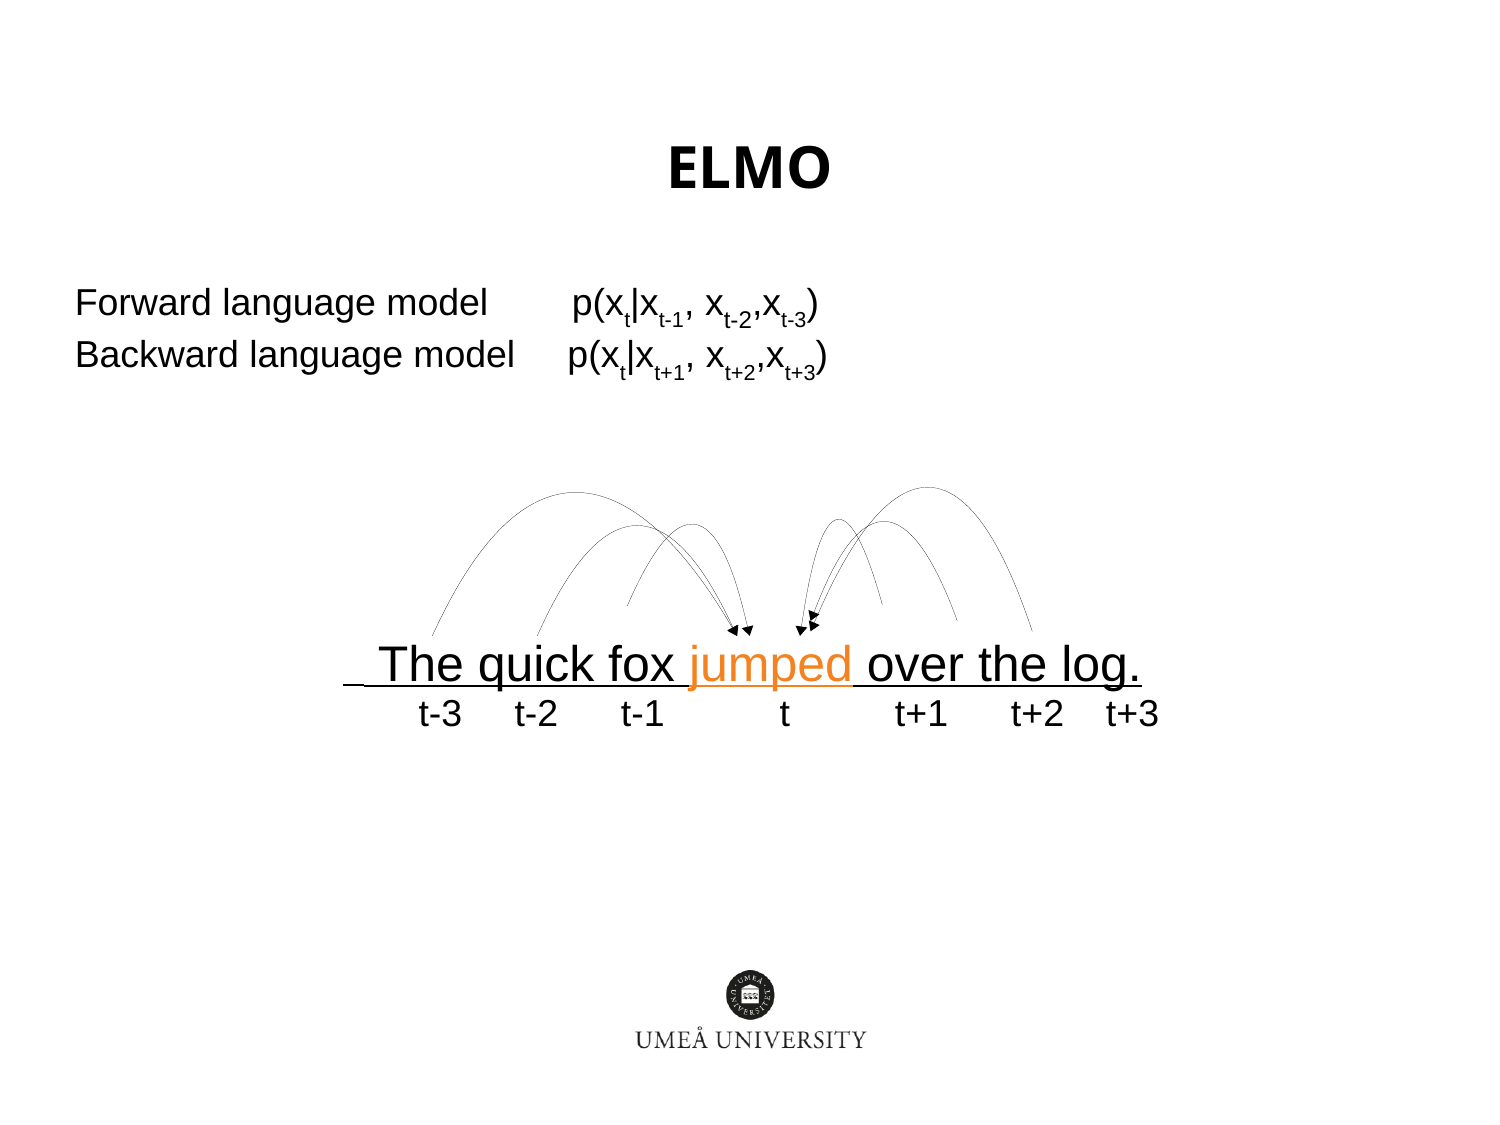

# ELMO
Forward language model p(xt|xt-1, xt-2,xt-3)
Backward language model p(xt|xt+1, xt+2,xt+3)
 The quick fox jumped over the log.
 t-3 t-2 t-1 t t+1 t+2 t+3